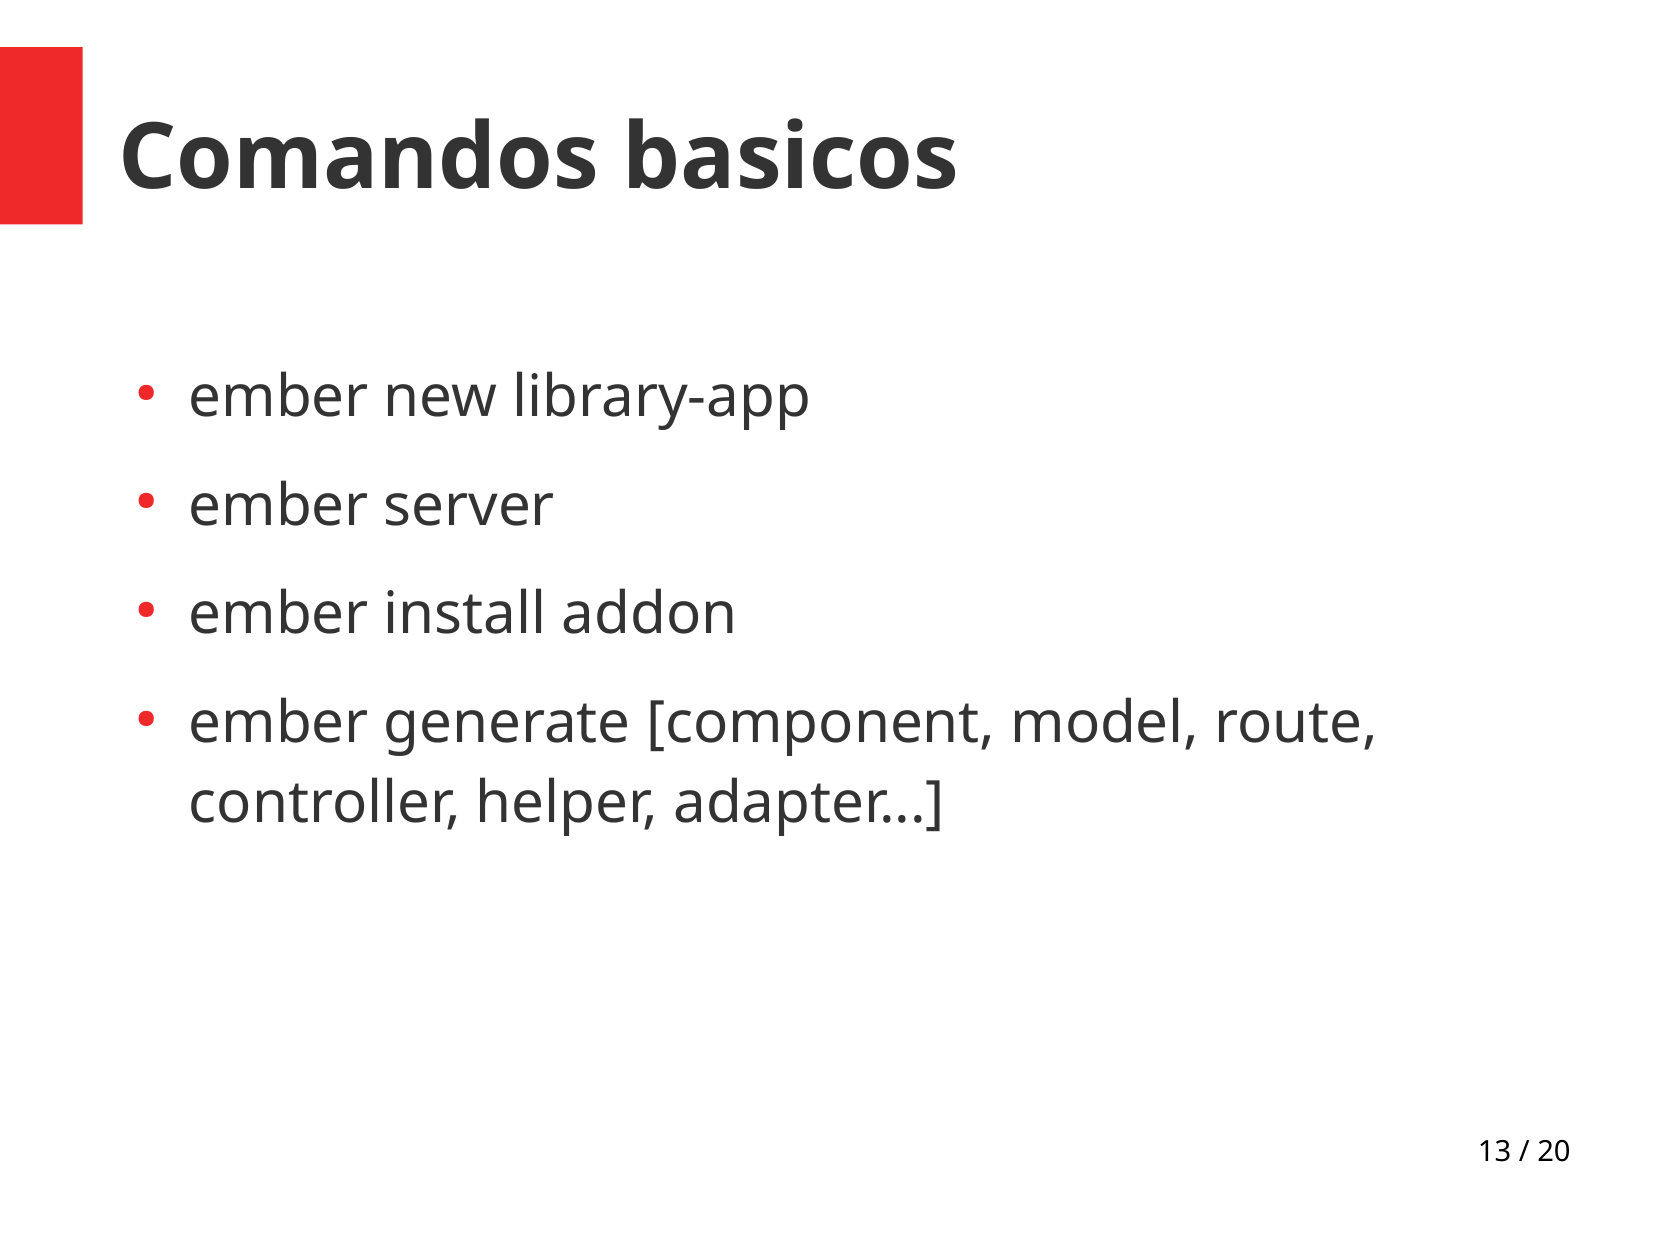

# Comandos basicos
ember new library-app
ember server
ember install addon
ember generate [component, model, route, controller, helper, adapter...]
13